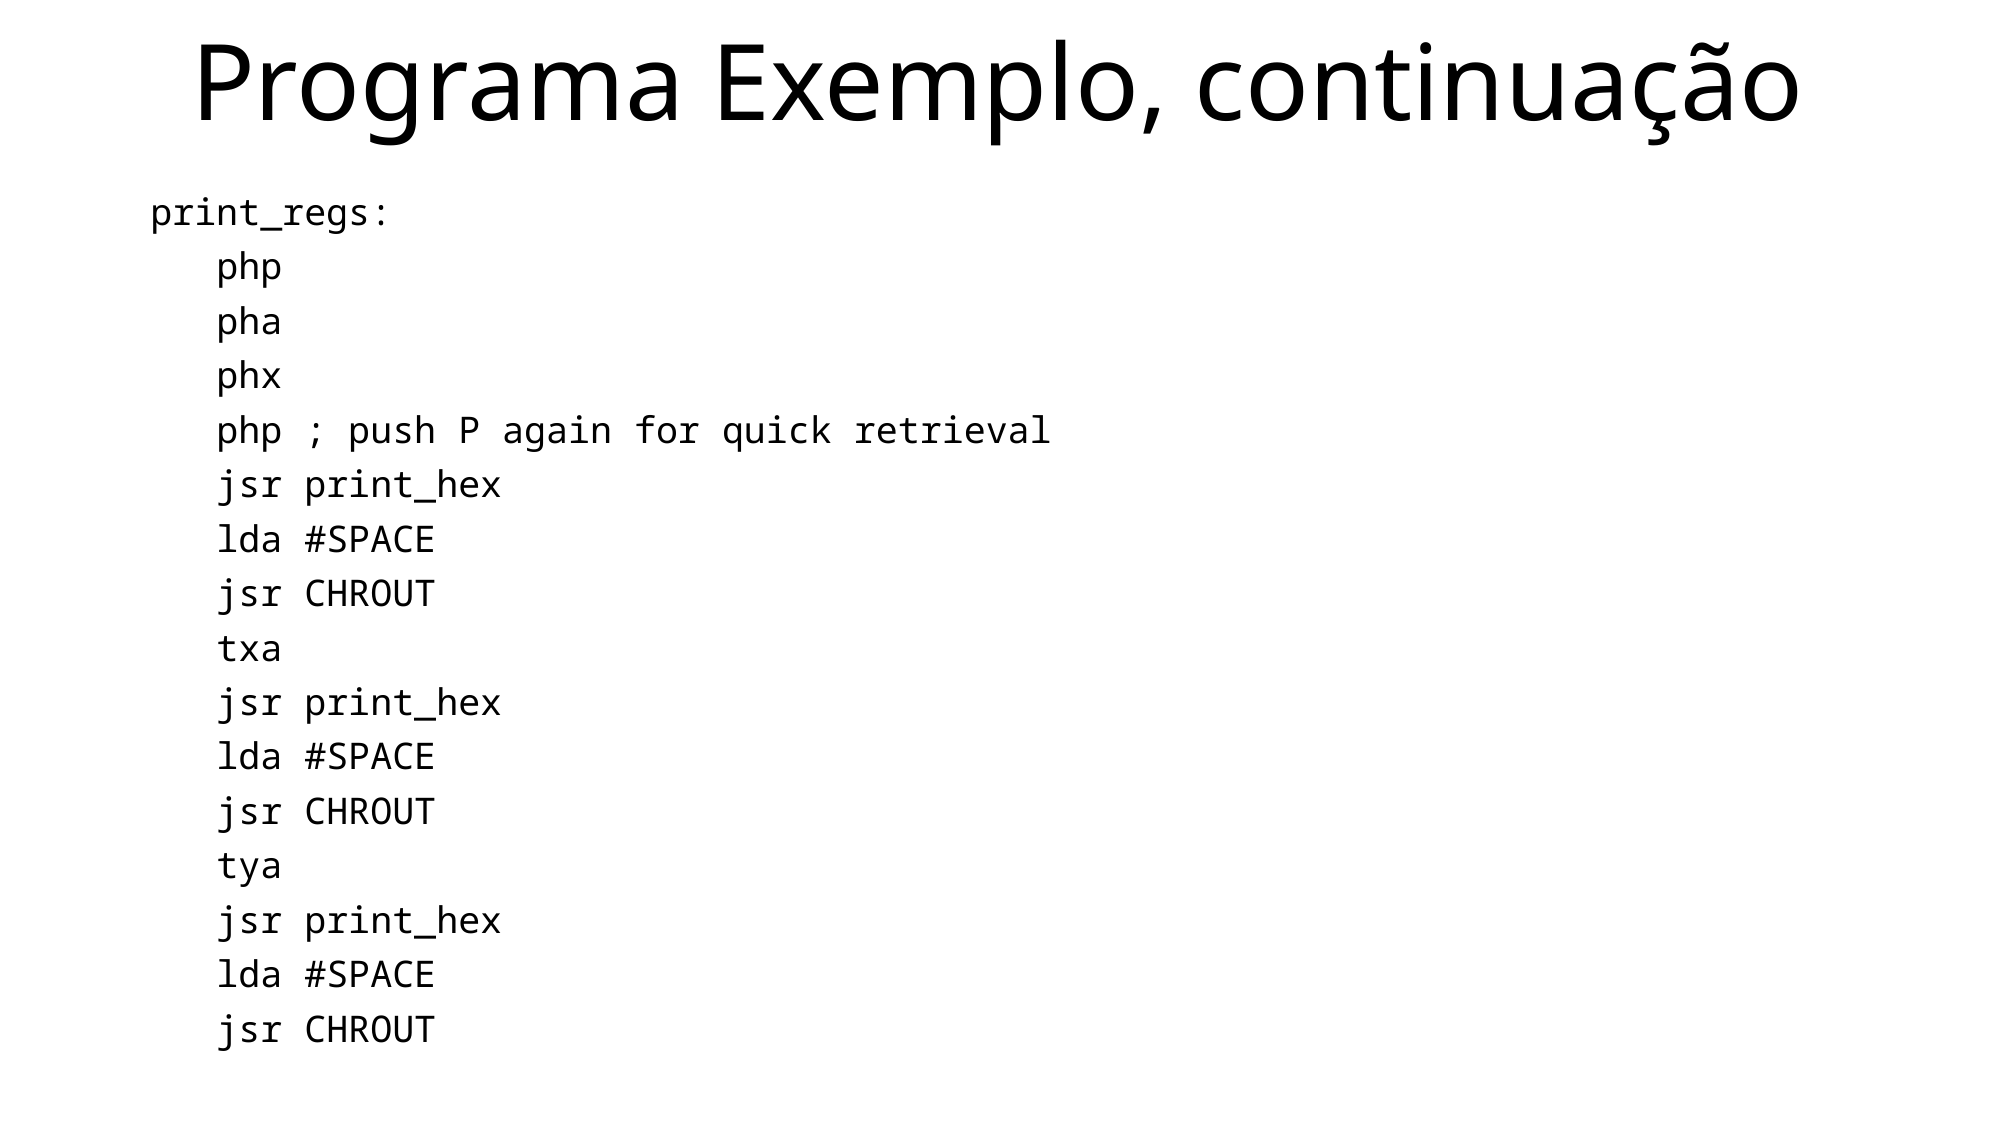

Programa Exemplo, continuação
# print_regs:
 php
 pha
 phx
 php ; push P again for quick retrieval
 jsr print_hex
 lda #SPACE
 jsr CHROUT
 txa
 jsr print_hex
 lda #SPACE
 jsr CHROUT
 tya
 jsr print_hex
 lda #SPACE
 jsr CHROUT